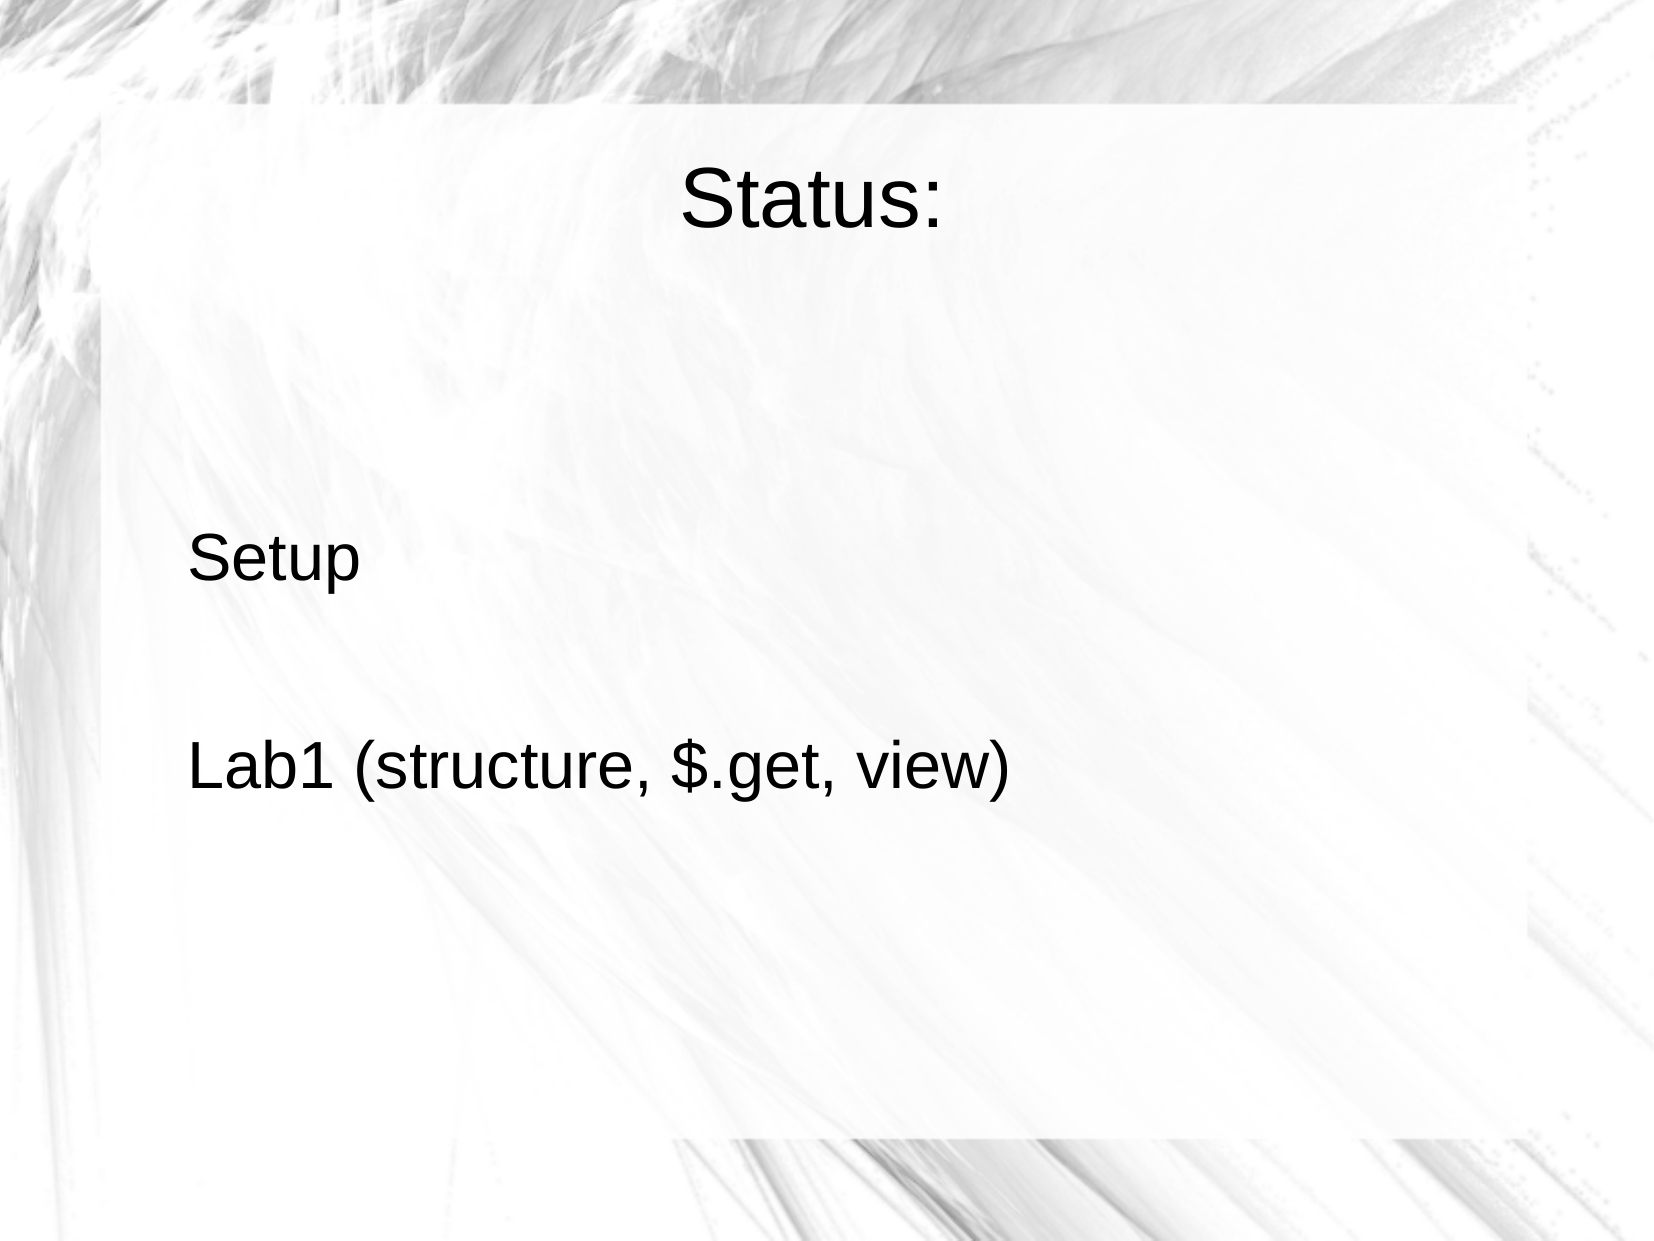

# Status:
Setup
Lab1 (structure, $.get, view)